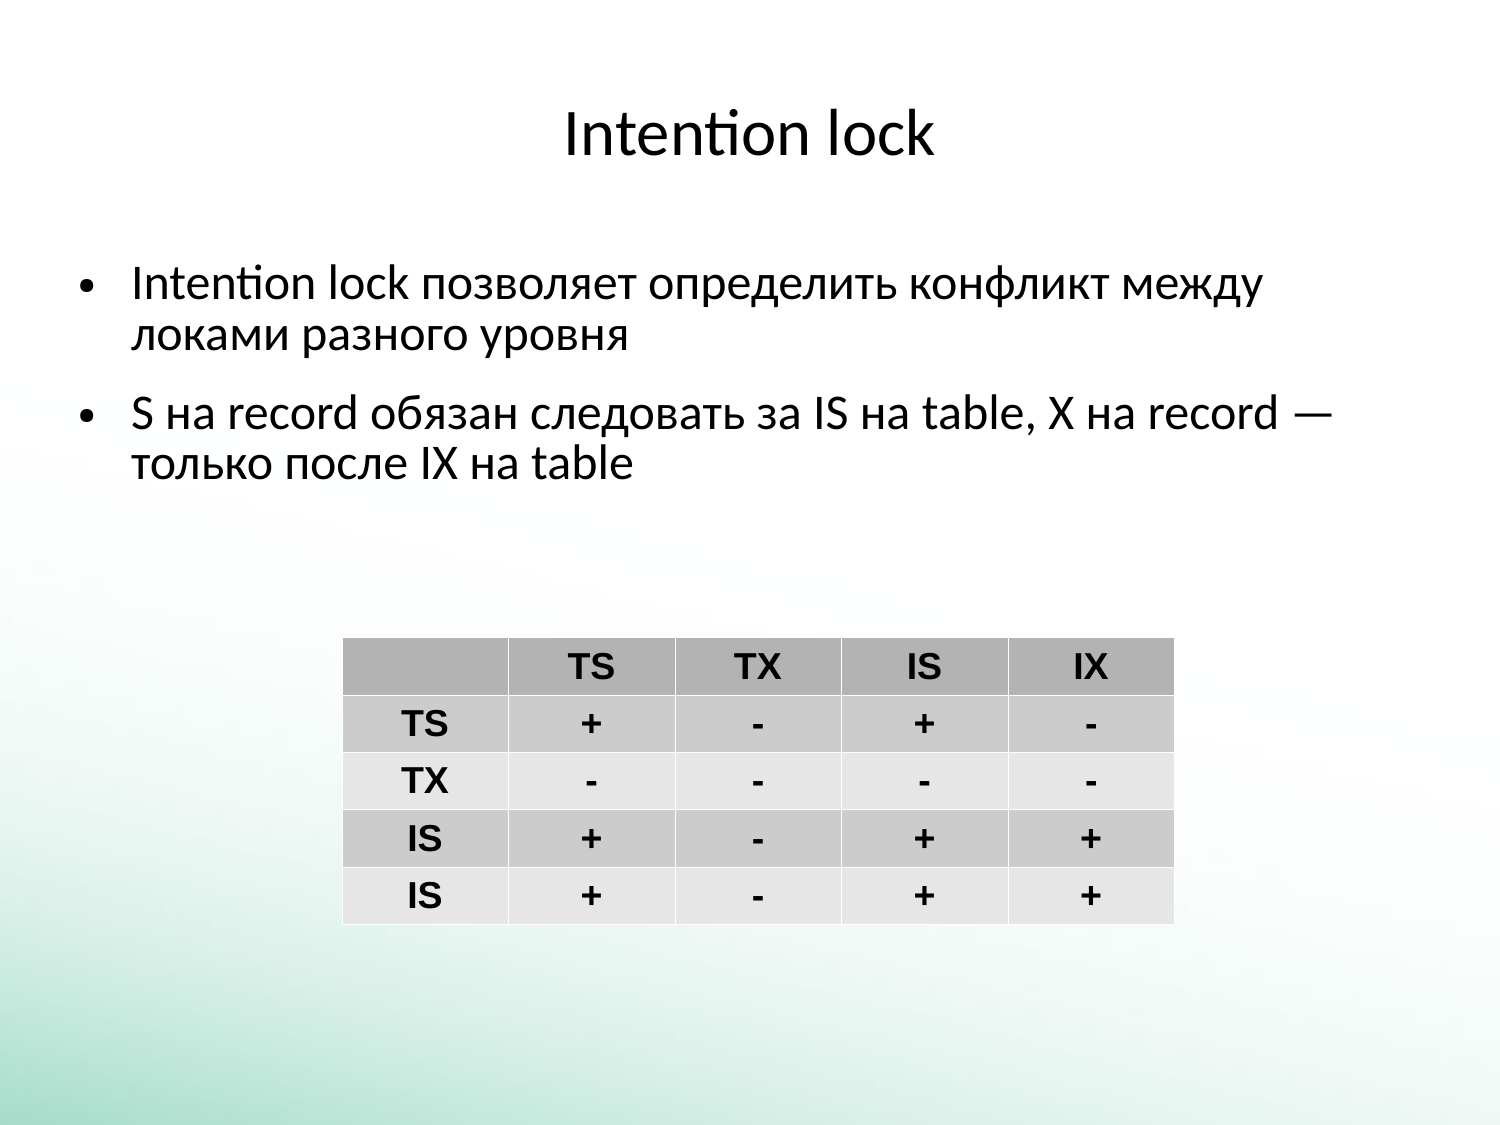

# Intention lock
Intention lock позволяет определить конфликт между локами разного уровня
S на record обязан следовать за IS на table, X на record — только после IX на table
| | TS | TX | IS | IX |
| --- | --- | --- | --- | --- |
| TS | + | - | + | - |
| TX | - | - | - | - |
| IS | + | - | + | + |
| IS | + | - | + | + |